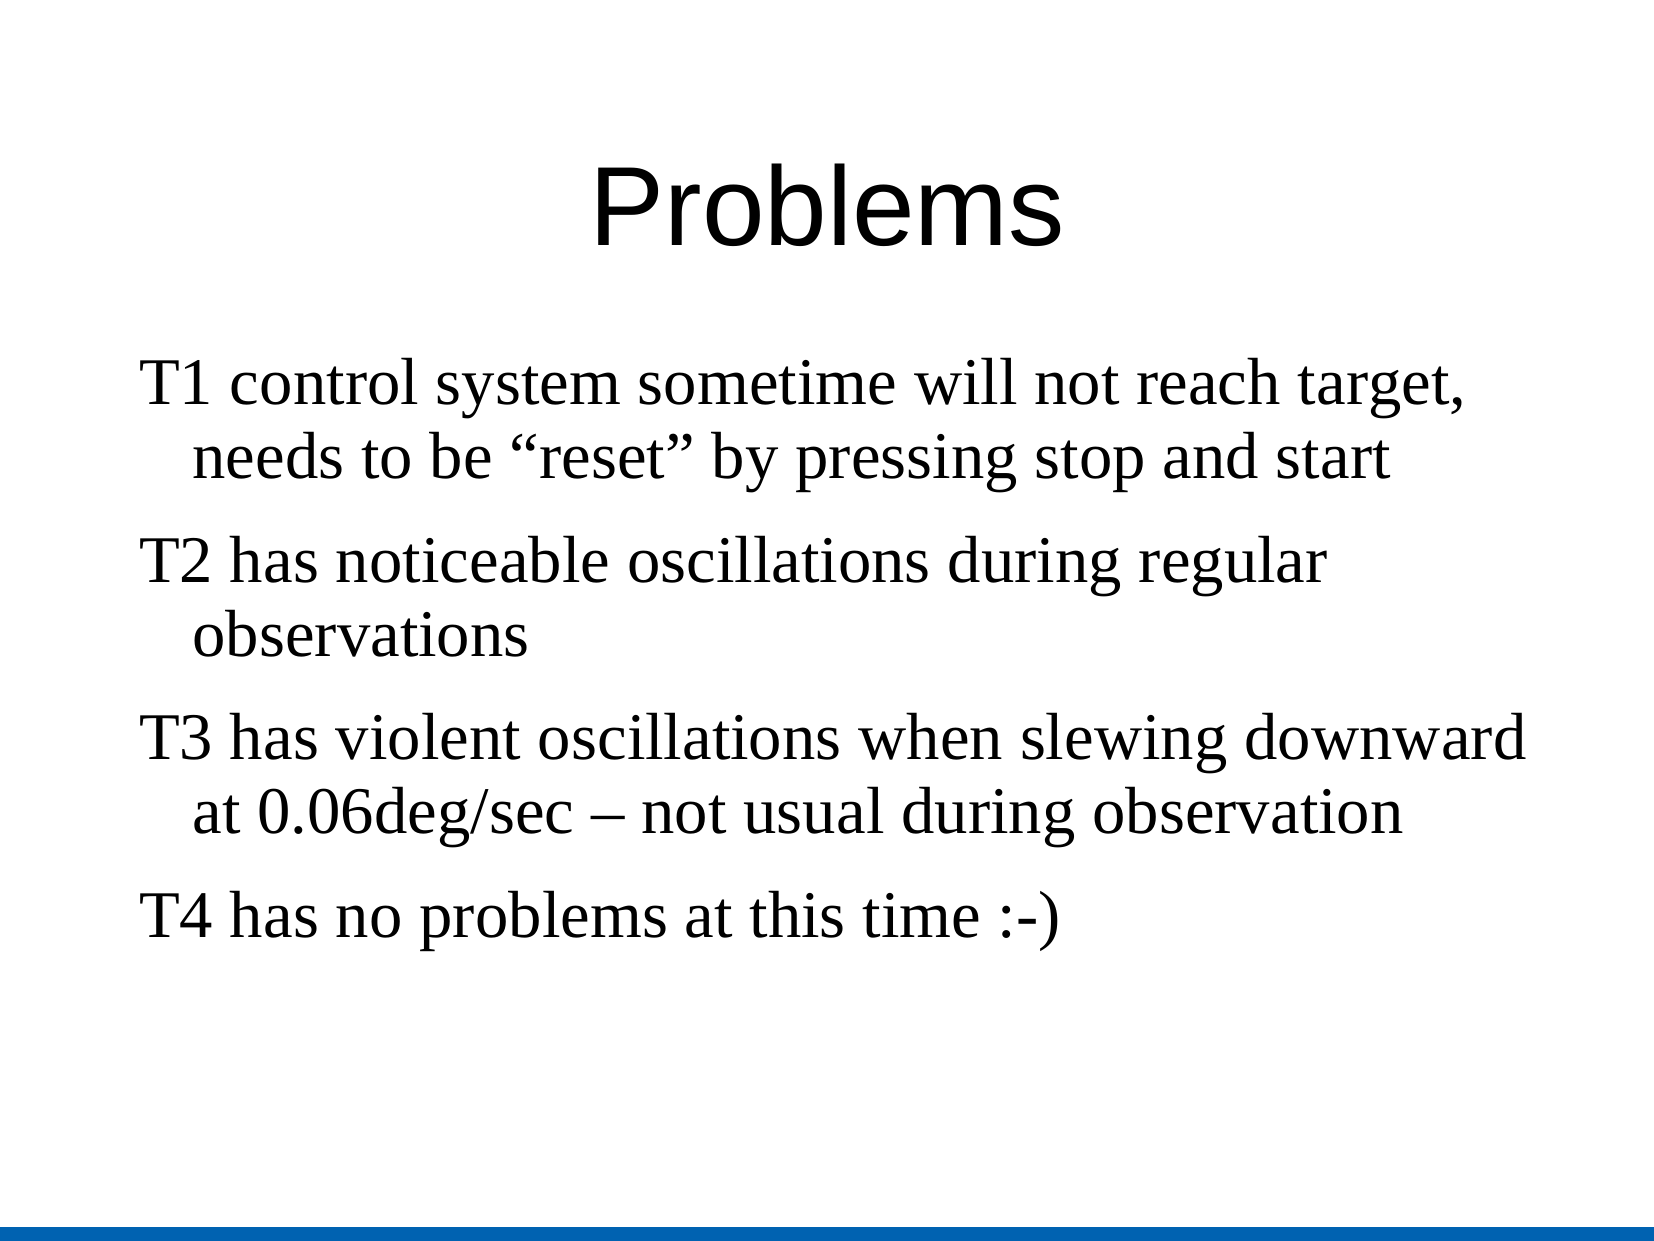

# Problems
T1 control system sometime will not reach target, needs to be “reset” by pressing stop and start
T2 has noticeable oscillations during regular observations
T3 has violent oscillations when slewing downward at 0.06deg/sec – not usual during observation
T4 has no problems at this time :-)